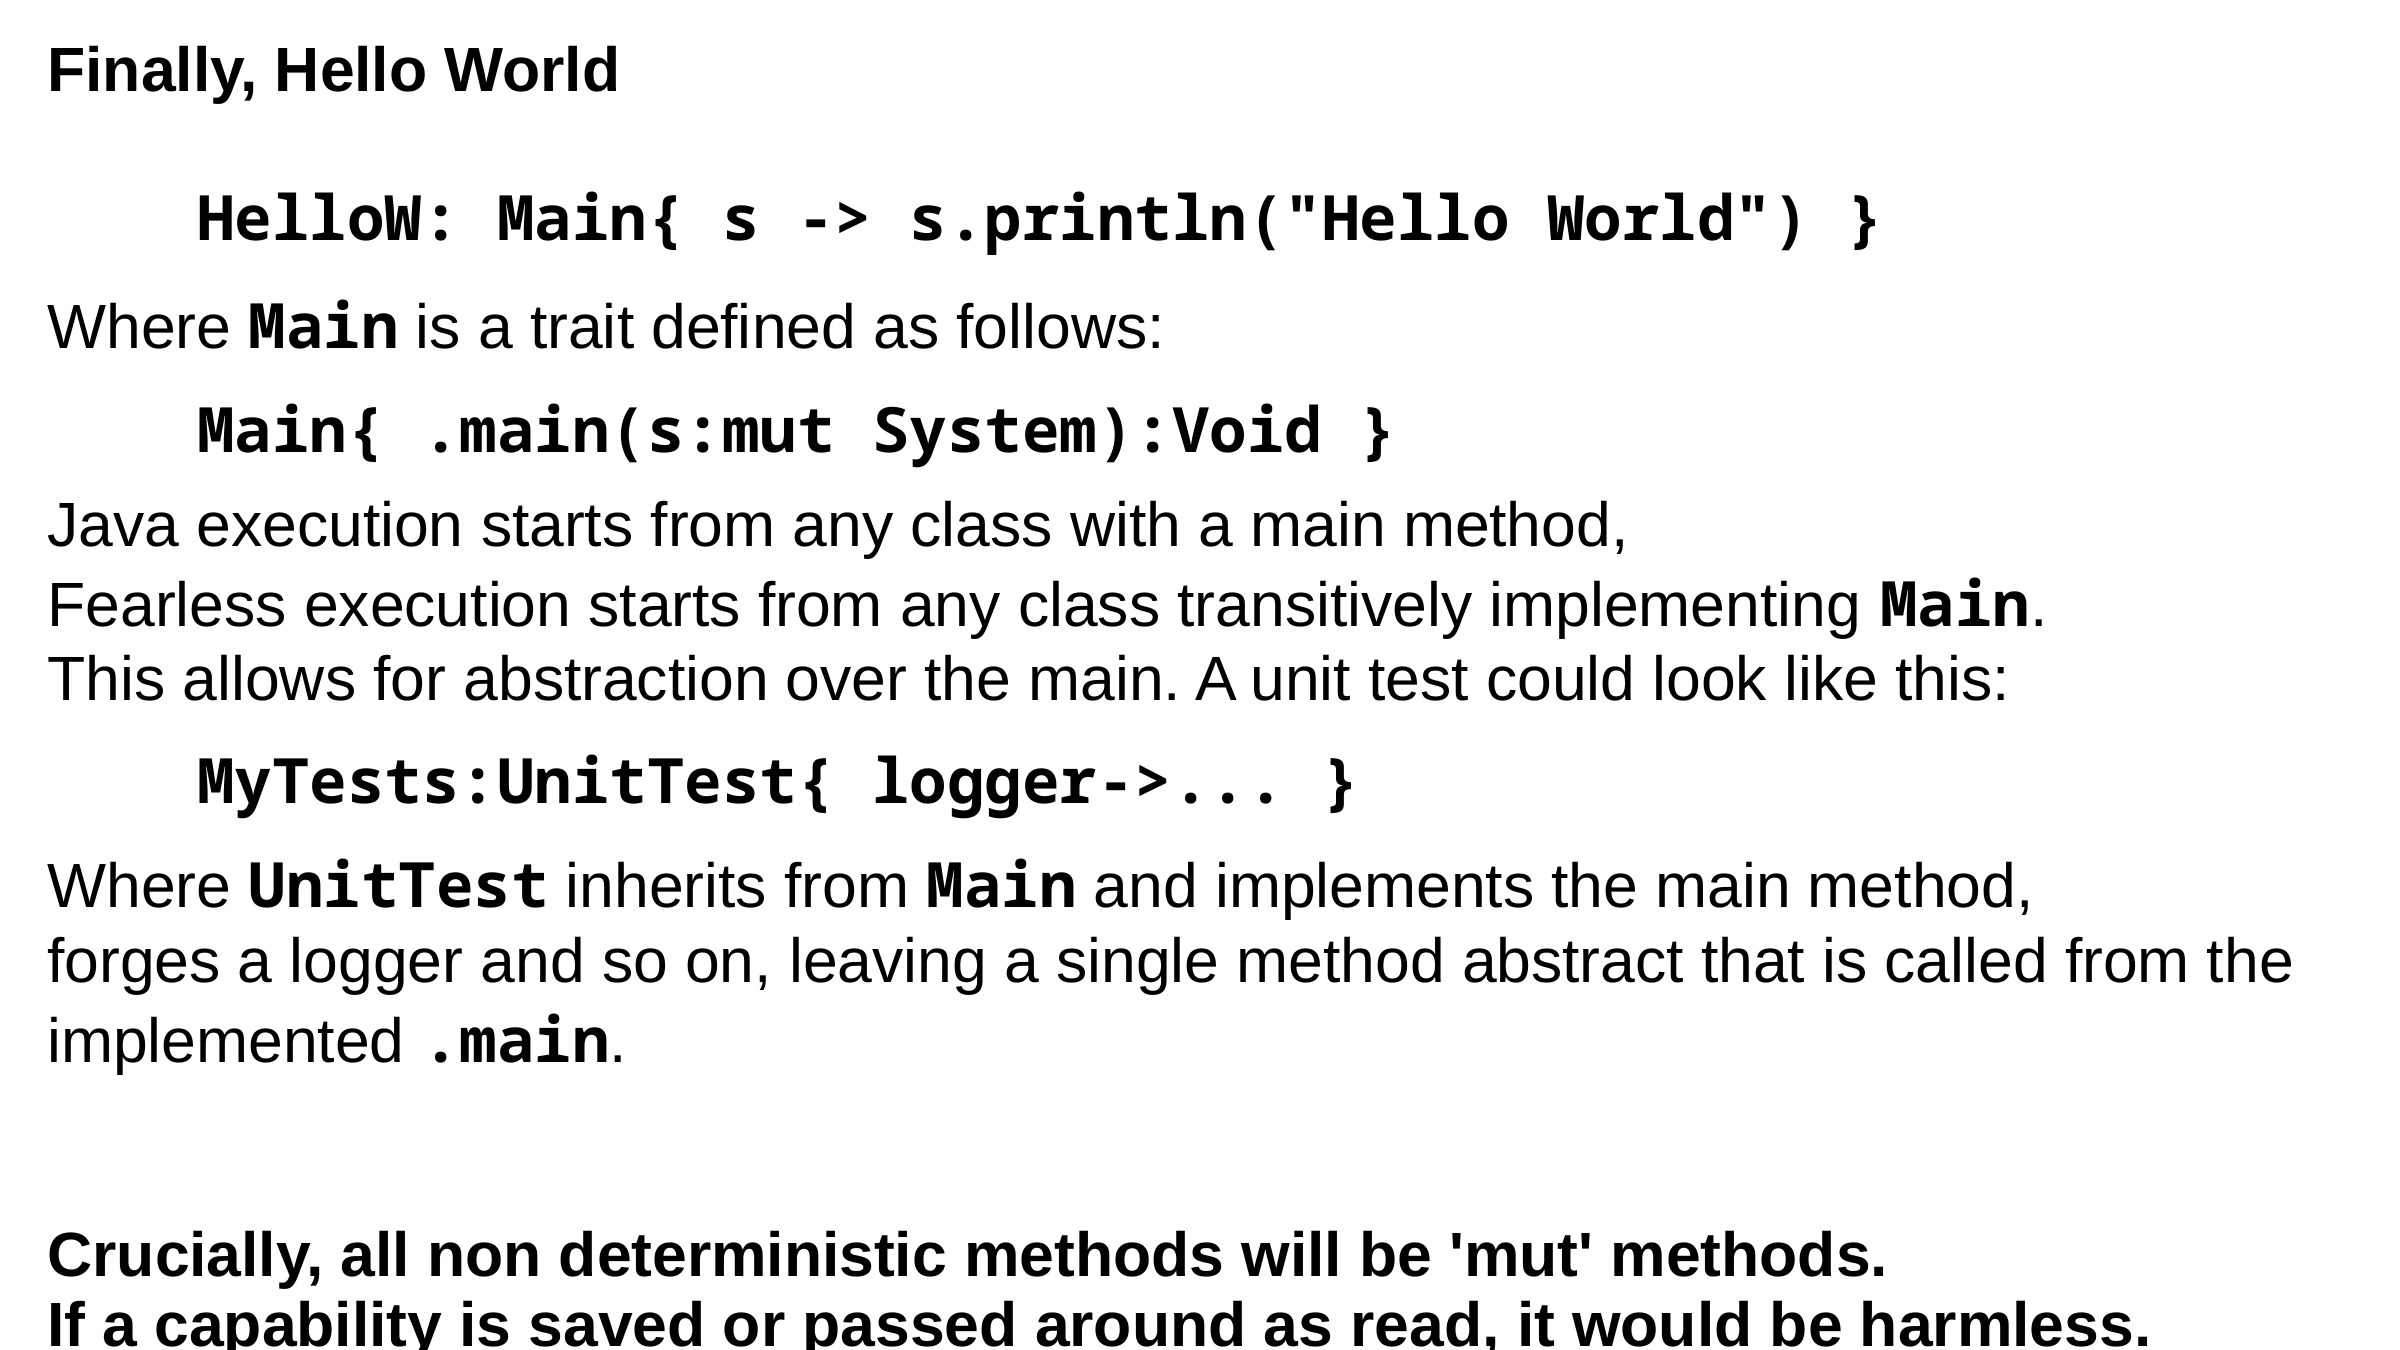

Finally, Hello World
 HelloW: Main{ s -> s.println("Hello World") }
Where Main is a trait defined as follows:
 Main{ .main(s:mut System):Void }
Java execution starts from any class with a main method,
Fearless execution starts from any class transitively implementing Main.
This allows for abstraction over the main. A unit test could look like this:
 MyTests:UnitTest{ logger->... }
Where UnitTest inherits from Main and implements the main method,
forges a logger and so on, leaving a single method abstract that is called from the implemented .main.
Crucially, all non deterministic methods will be 'mut' methods.
If a capability is saved or passed around as read, it would be harmless.